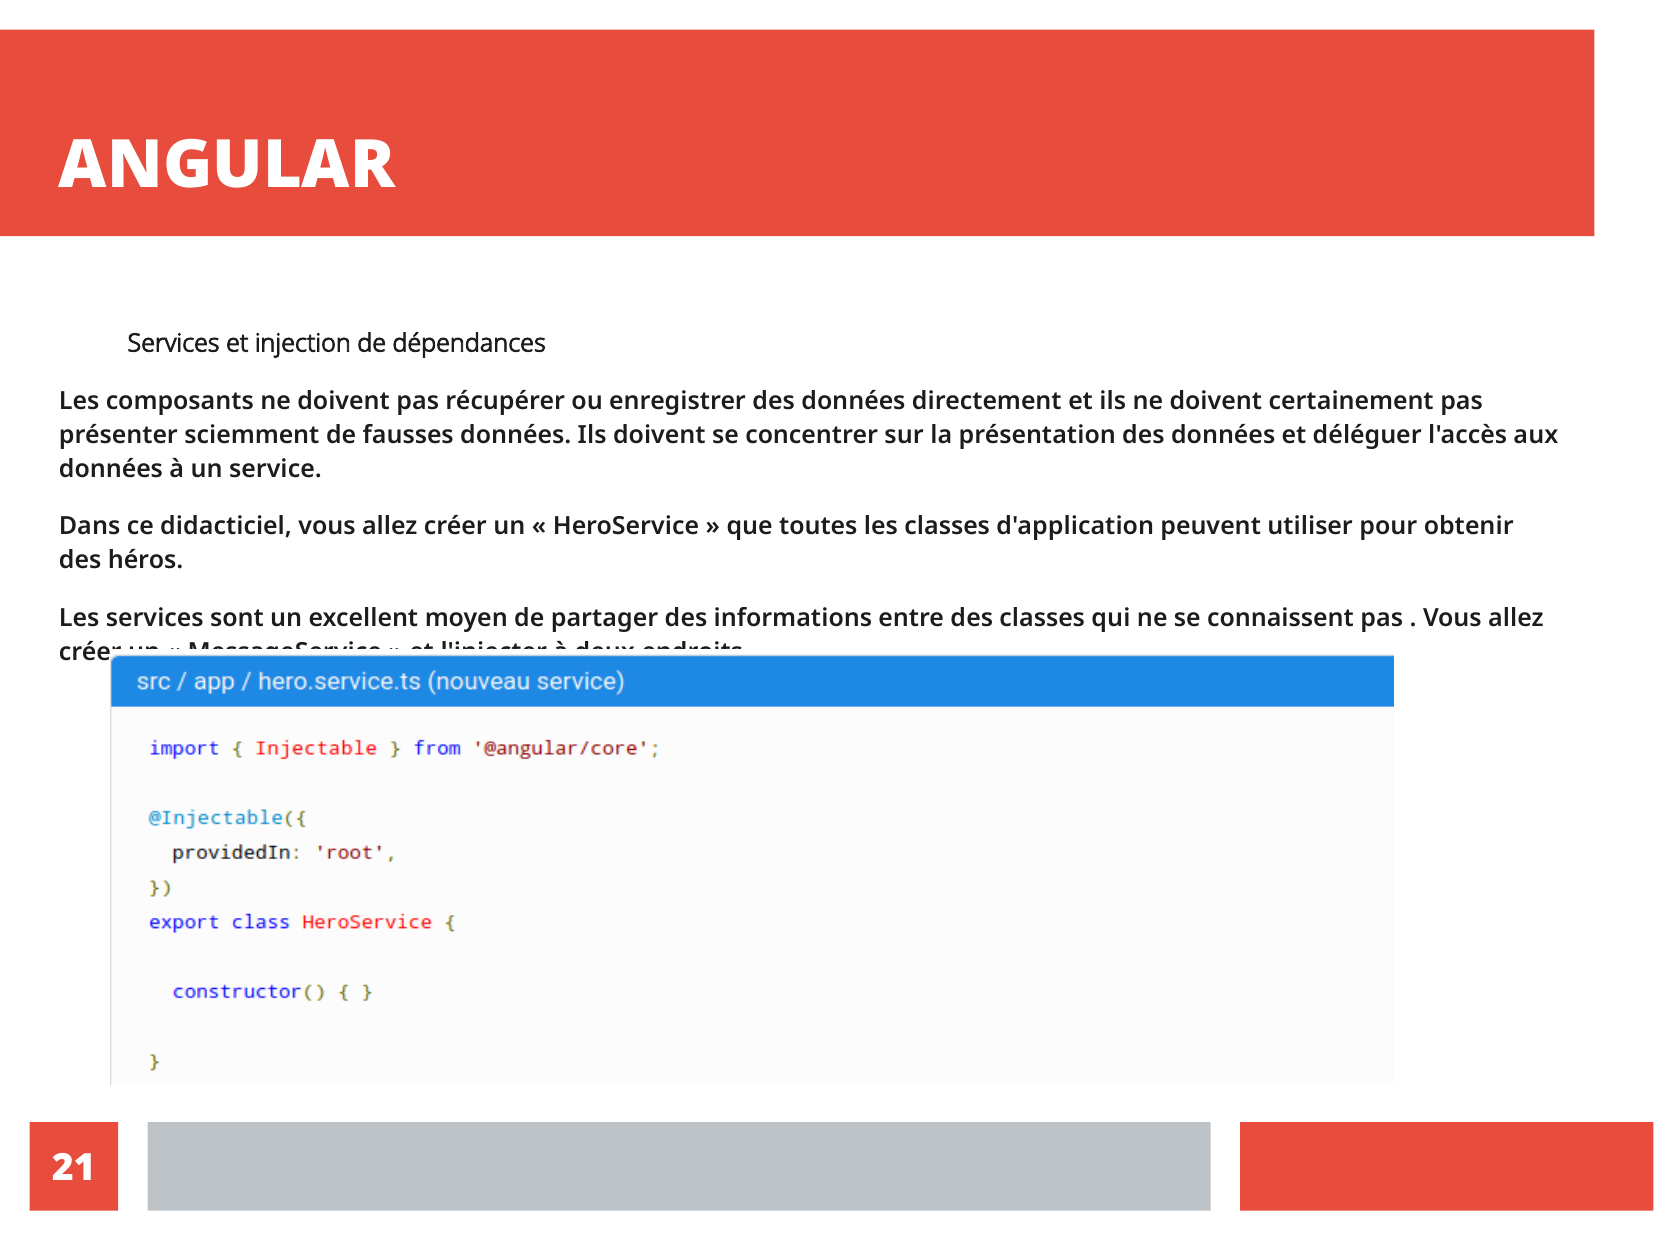

# ANGULAR
Services et injection de dépendances
Les composants ne doivent pas récupérer ou enregistrer des données directement et ils ne doivent certainement pas présenter sciemment de fausses données. Ils doivent se concentrer sur la présentation des données et déléguer l'accès aux données à un service.
Dans ce didacticiel, vous allez créer un « HeroService » que toutes les classes d'application peuvent utiliser pour obtenir des héros.
Les services sont un excellent moyen de partager des informations entre des classes qui ne se connaissent pas . Vous allez créer un « MessageService » et l'injecter à deux endroits.
21